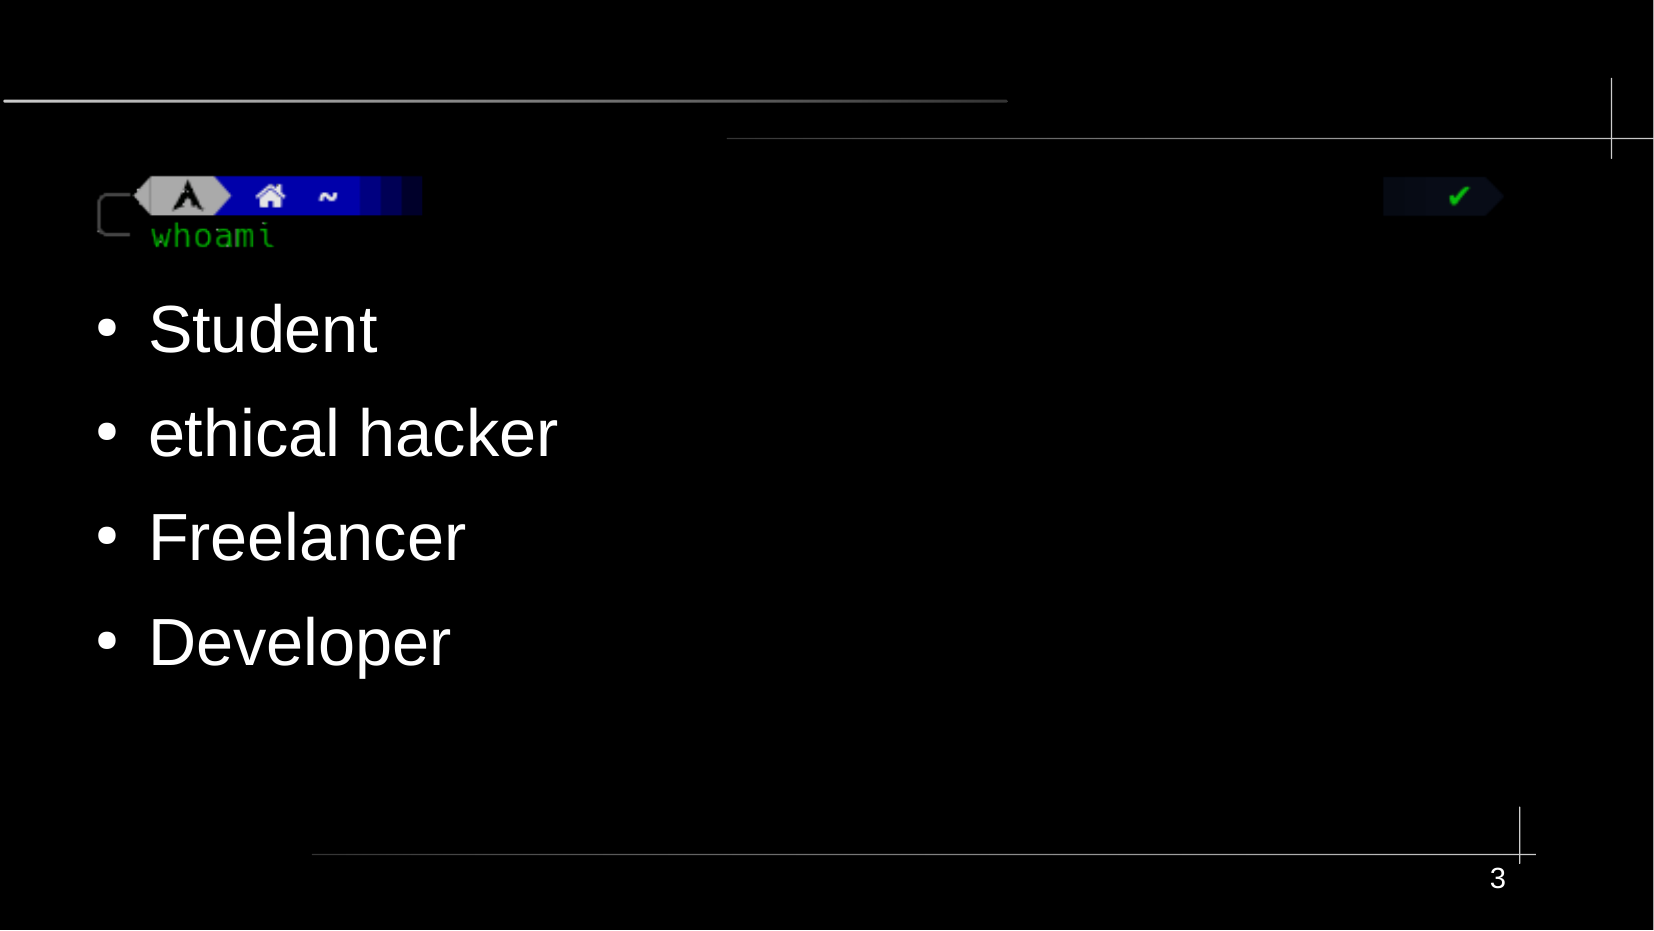

# Student
ethical hacker
Freelancer
Developer
3